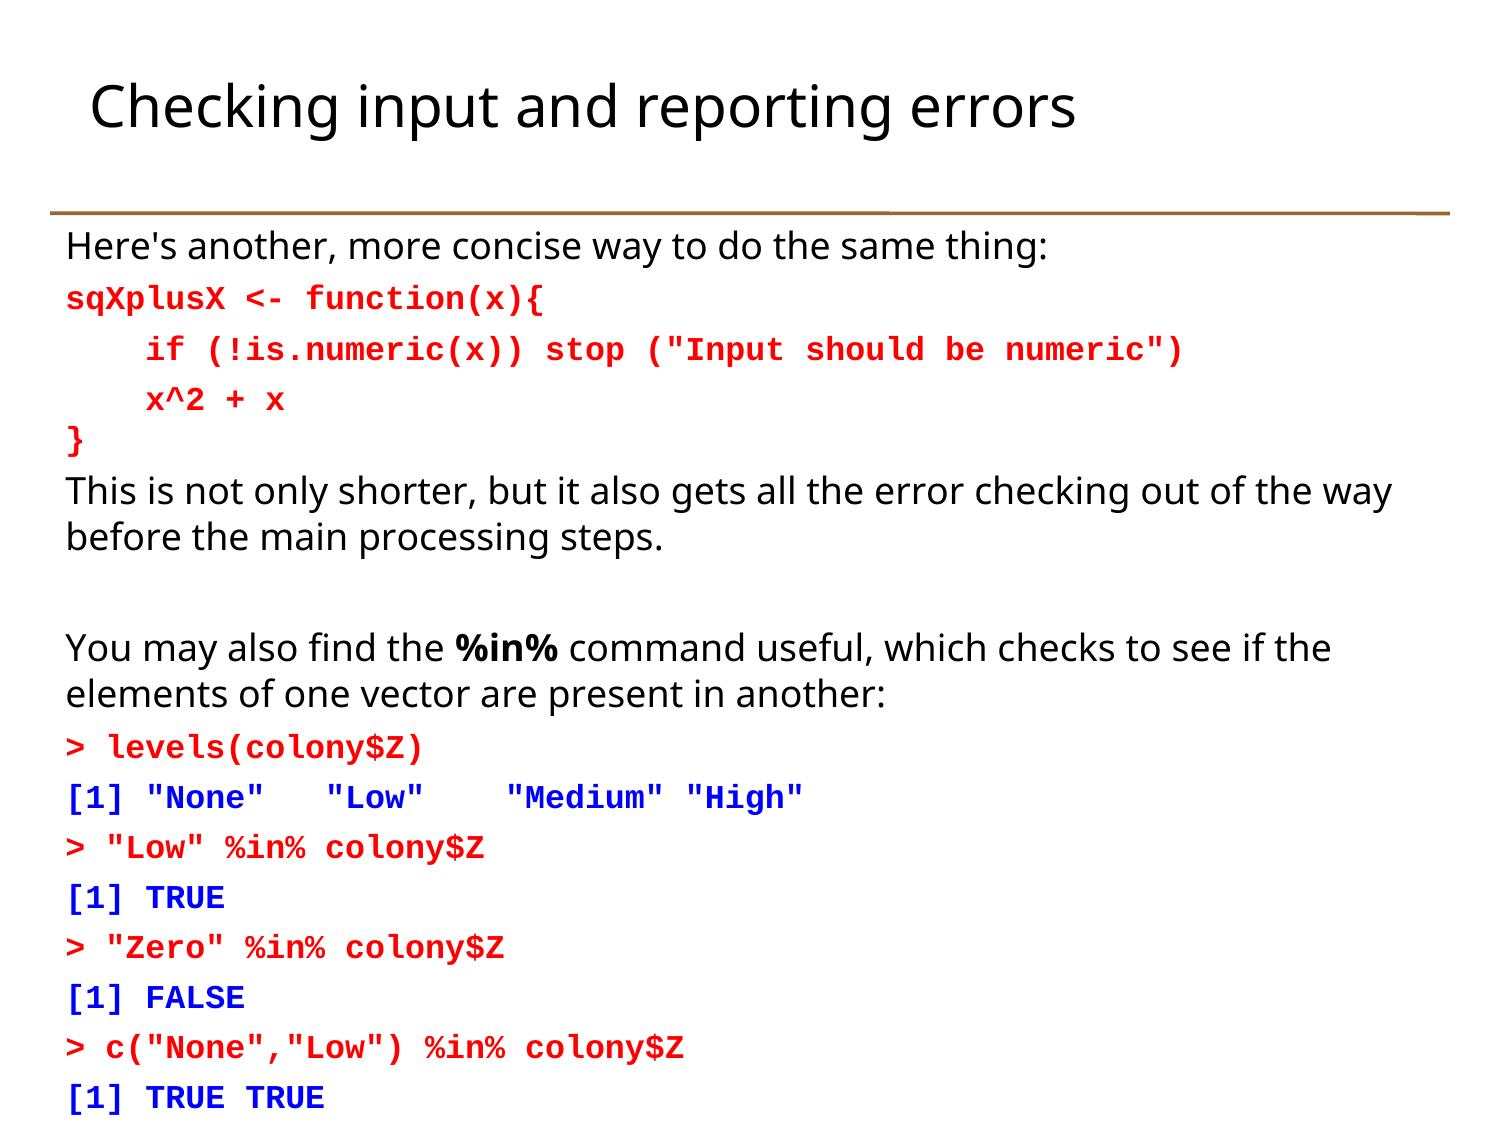

Checking input and reporting errors
Here's another, more concise way to do the same thing:
sqXplusX <- function(x){
 if (!is.numeric(x)) stop ("Input should be numeric")
 x^2 + x
}
This is not only shorter, but it also gets all the error checking out of the way before the main processing steps.
You may also find the %in% command useful, which checks to see if the elements of one vector are present in another:
> levels(colony$Z)
[1] "None" "Low" "Medium" "High"
> "Low" %in% colony$Z
[1] TRUE
> "Zero" %in% colony$Z
[1] FALSE
> c("None","Low") %in% colony$Z
[1] TRUE TRUE